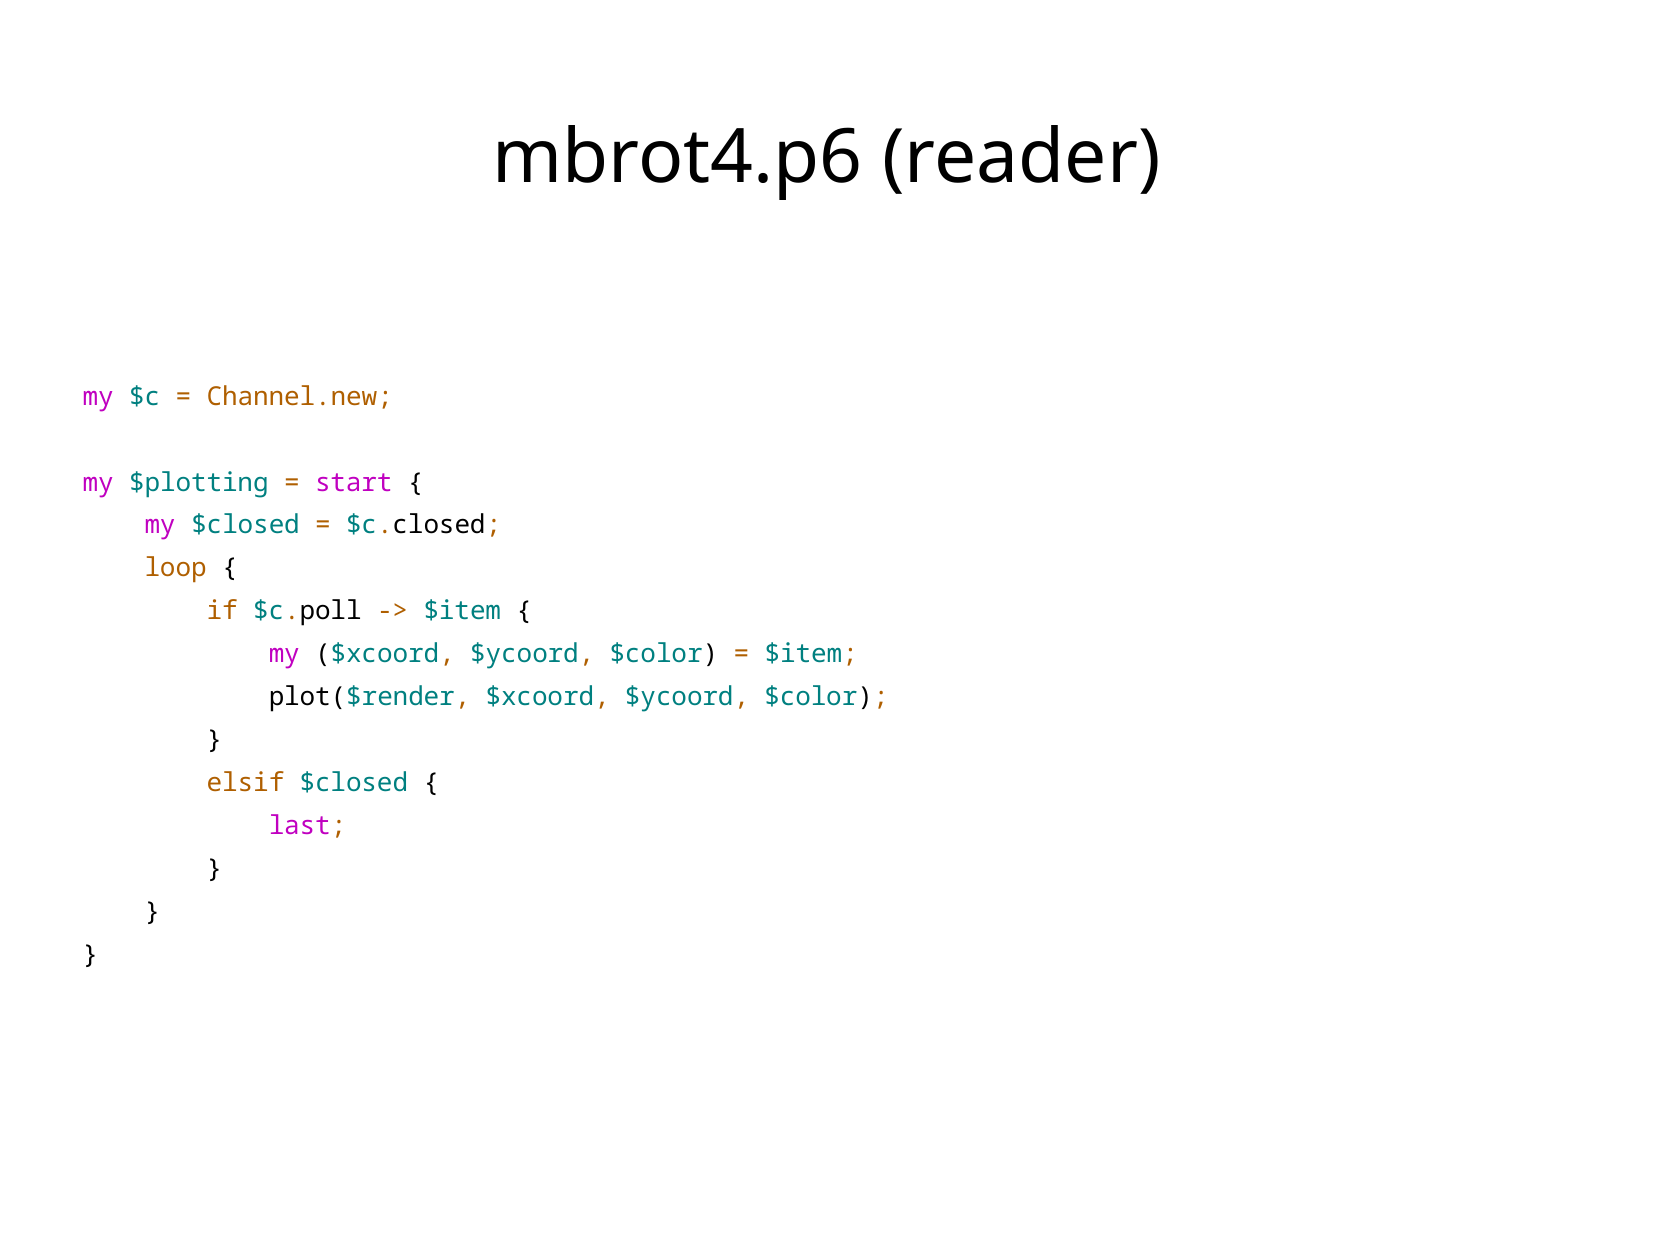

# mbrot4.p6 (reader)
my $c = Channel.new;
my $plotting = start {
 my $closed = $c.closed;
 loop {
 if $c.poll -> $item {
 my ($xcoord, $ycoord, $color) = $item;
 plot($render, $xcoord, $ycoord, $color);
 }
 elsif $closed {
 last;
 }
 }
}